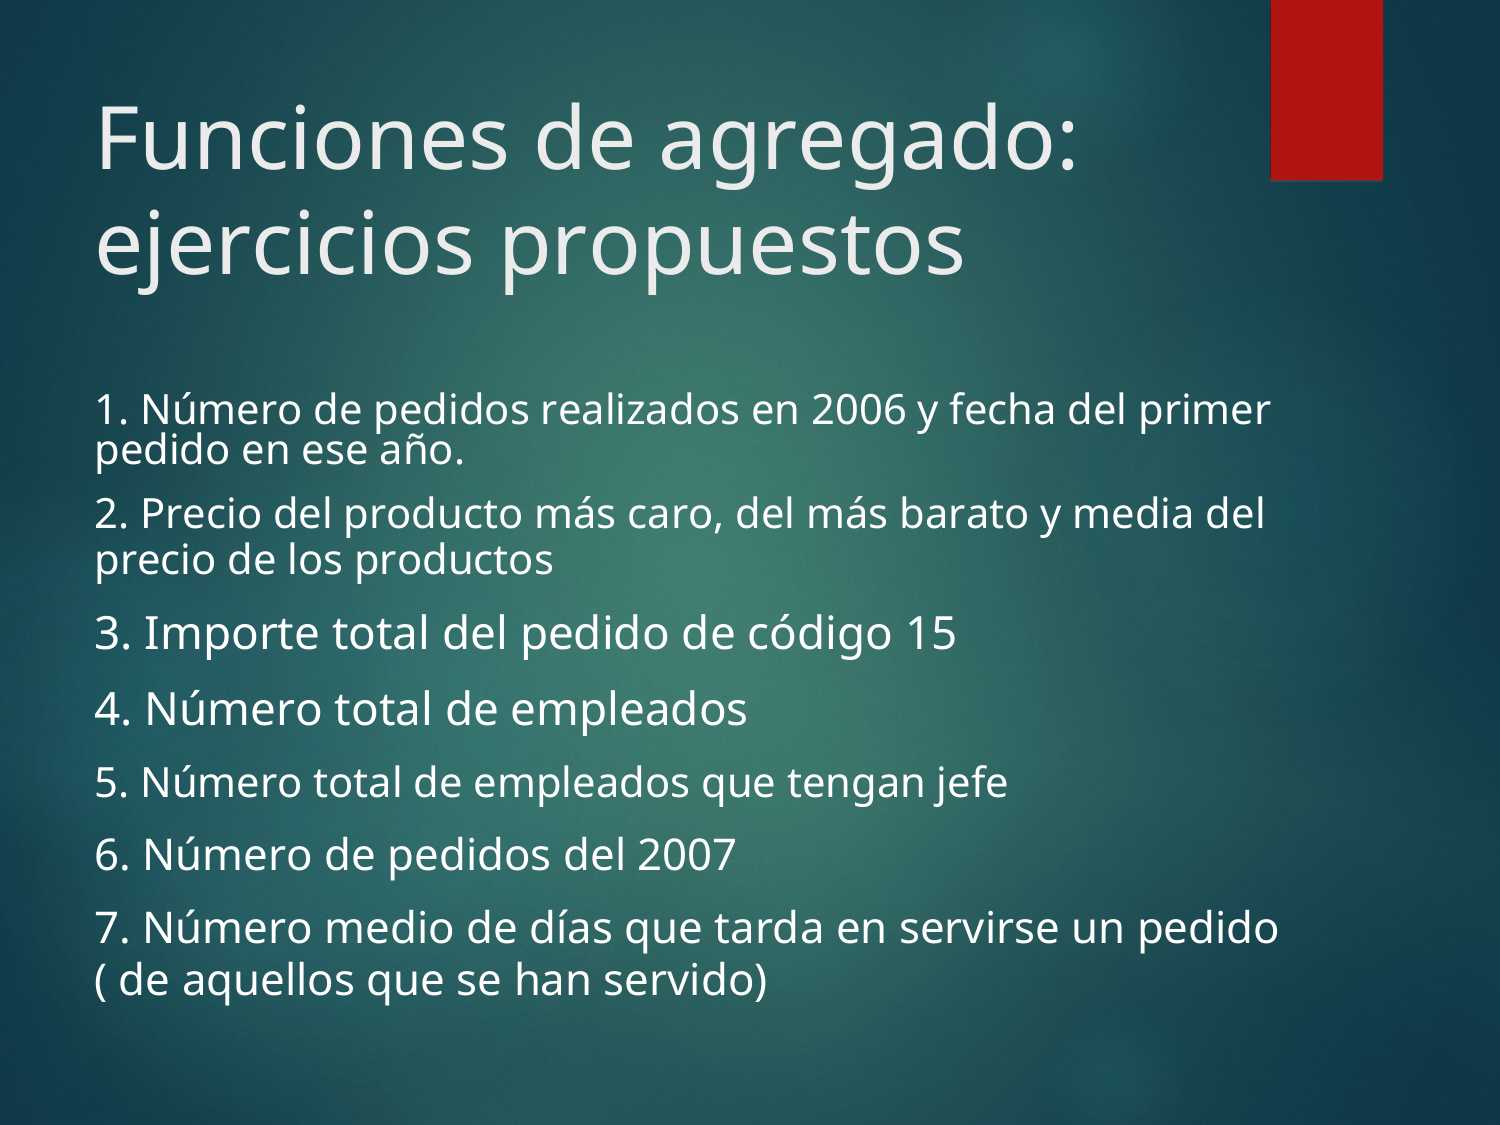

# Funciones de agregado: ejercicios propuestos
1. Número de pedidos realizados en 2006 y fecha del primer pedido en ese año.
2. Precio del producto más caro, del más barato y media del precio de los productos
3. Importe total del pedido de código 15
4. Número total de empleados
5. Número total de empleados que tengan jefe
6. Número de pedidos del 2007
7. Número medio de días que tarda en servirse un pedido ( de aquellos que se han servido)